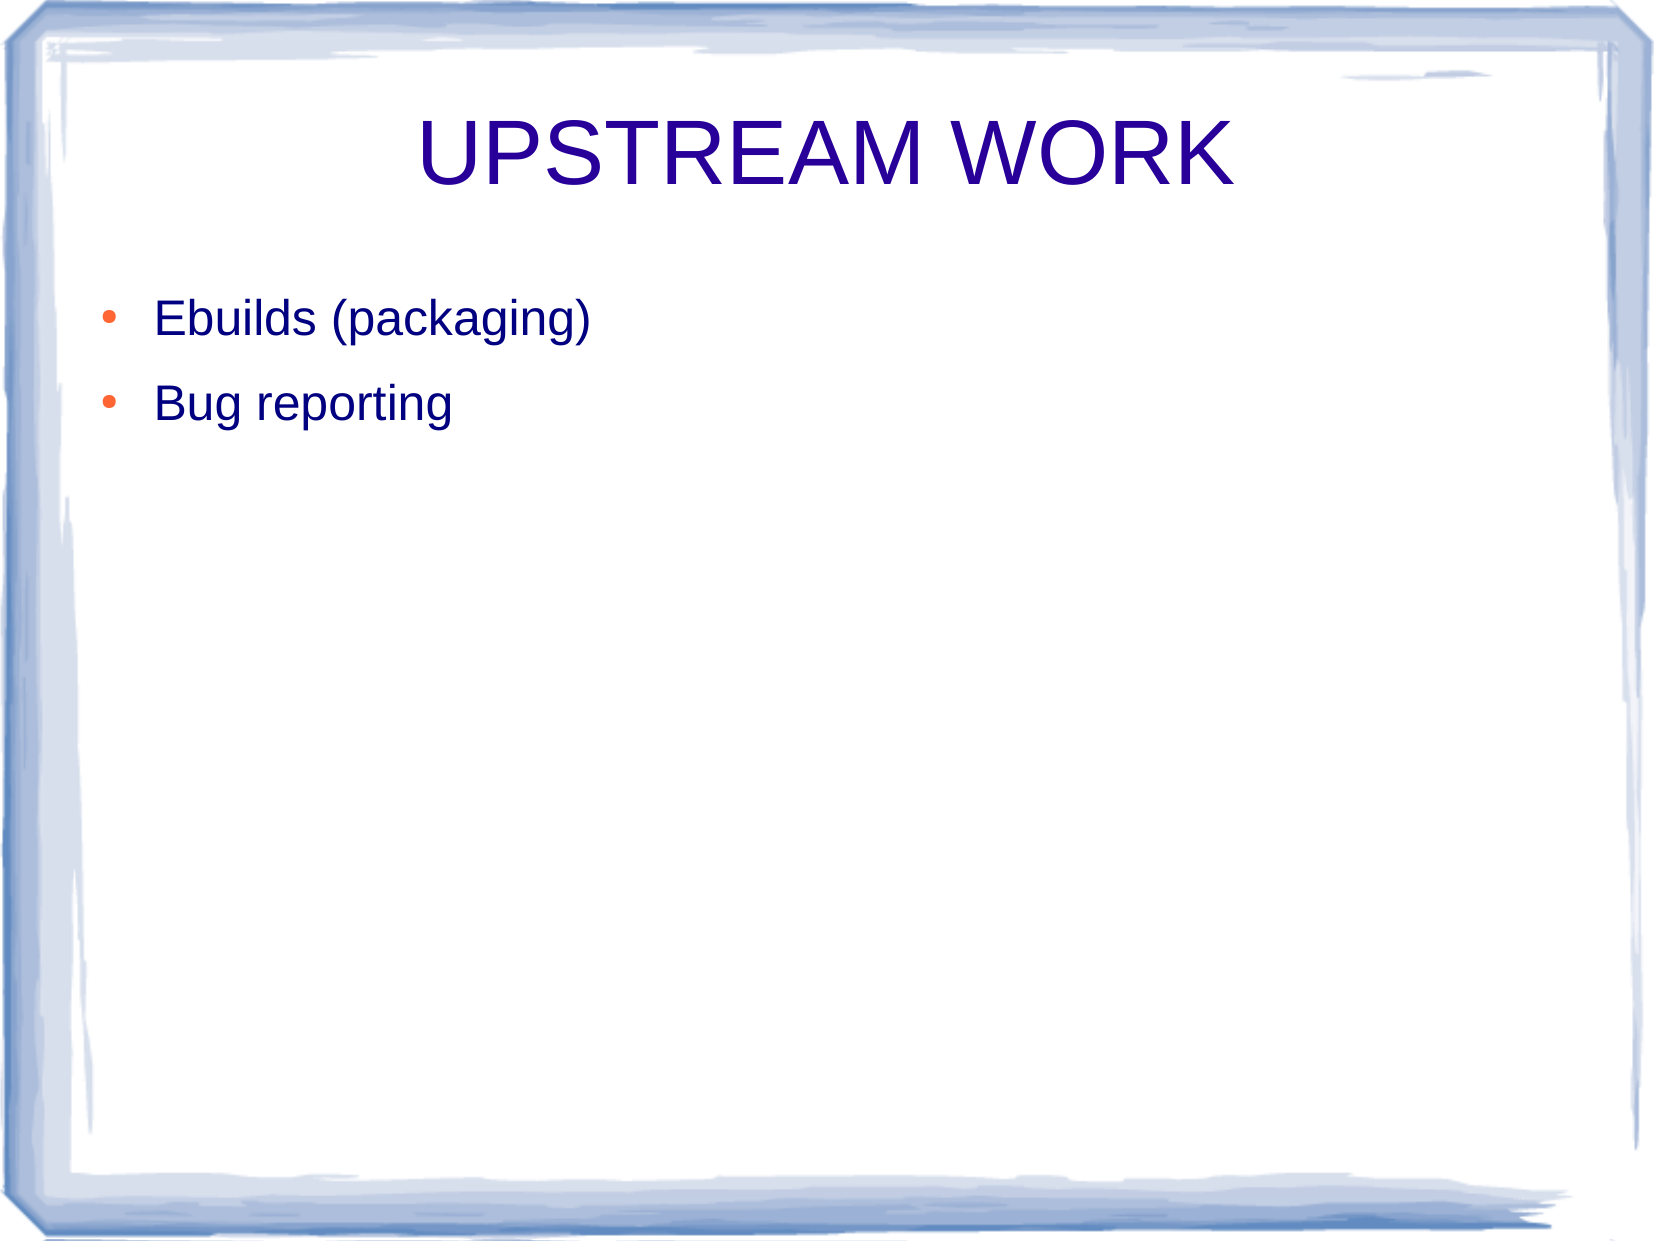

# UPSTREAM WORK
Ebuilds (packaging)
Bug reporting